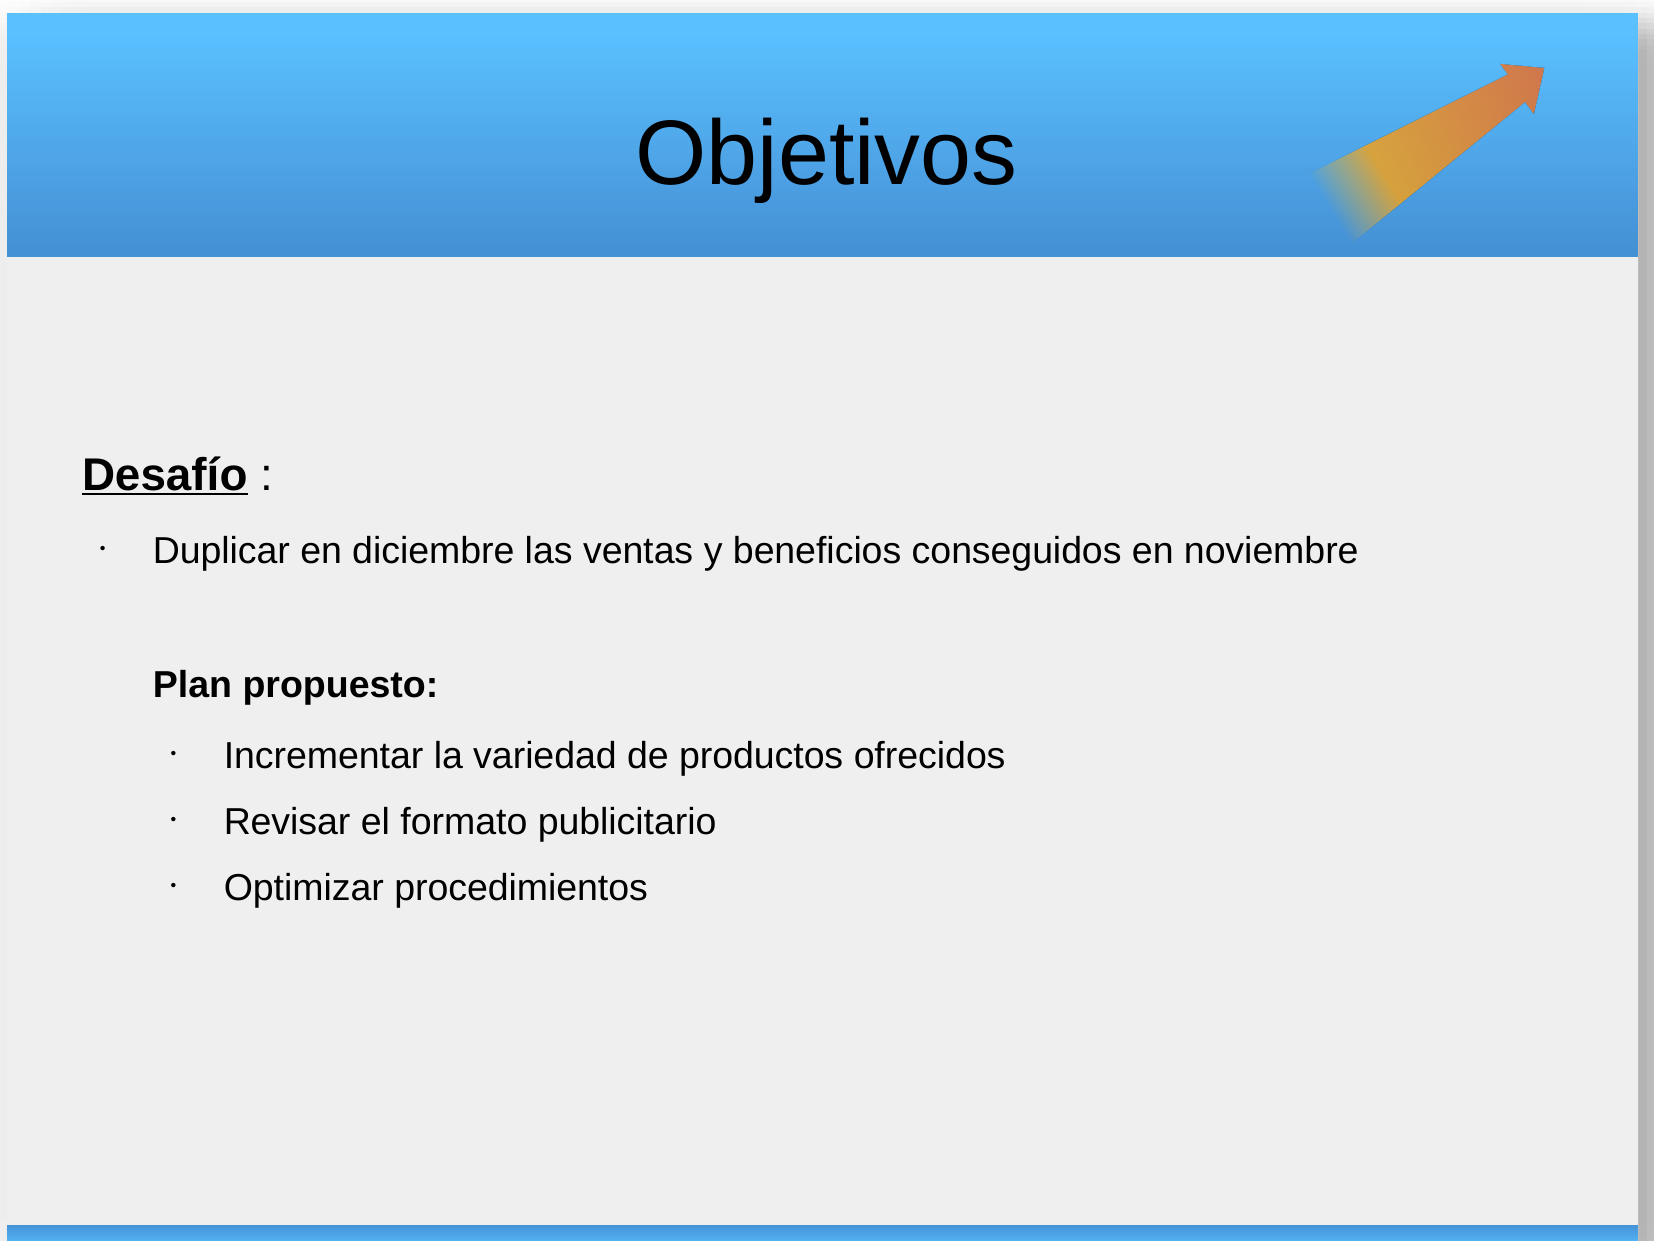

# Objetivos
Desafío :
Duplicar en diciembre las ventas y beneficios conseguidos en noviembre
Plan propuesto:
Incrementar la variedad de productos ofrecidos
Revisar el formato publicitario
Optimizar procedimientos